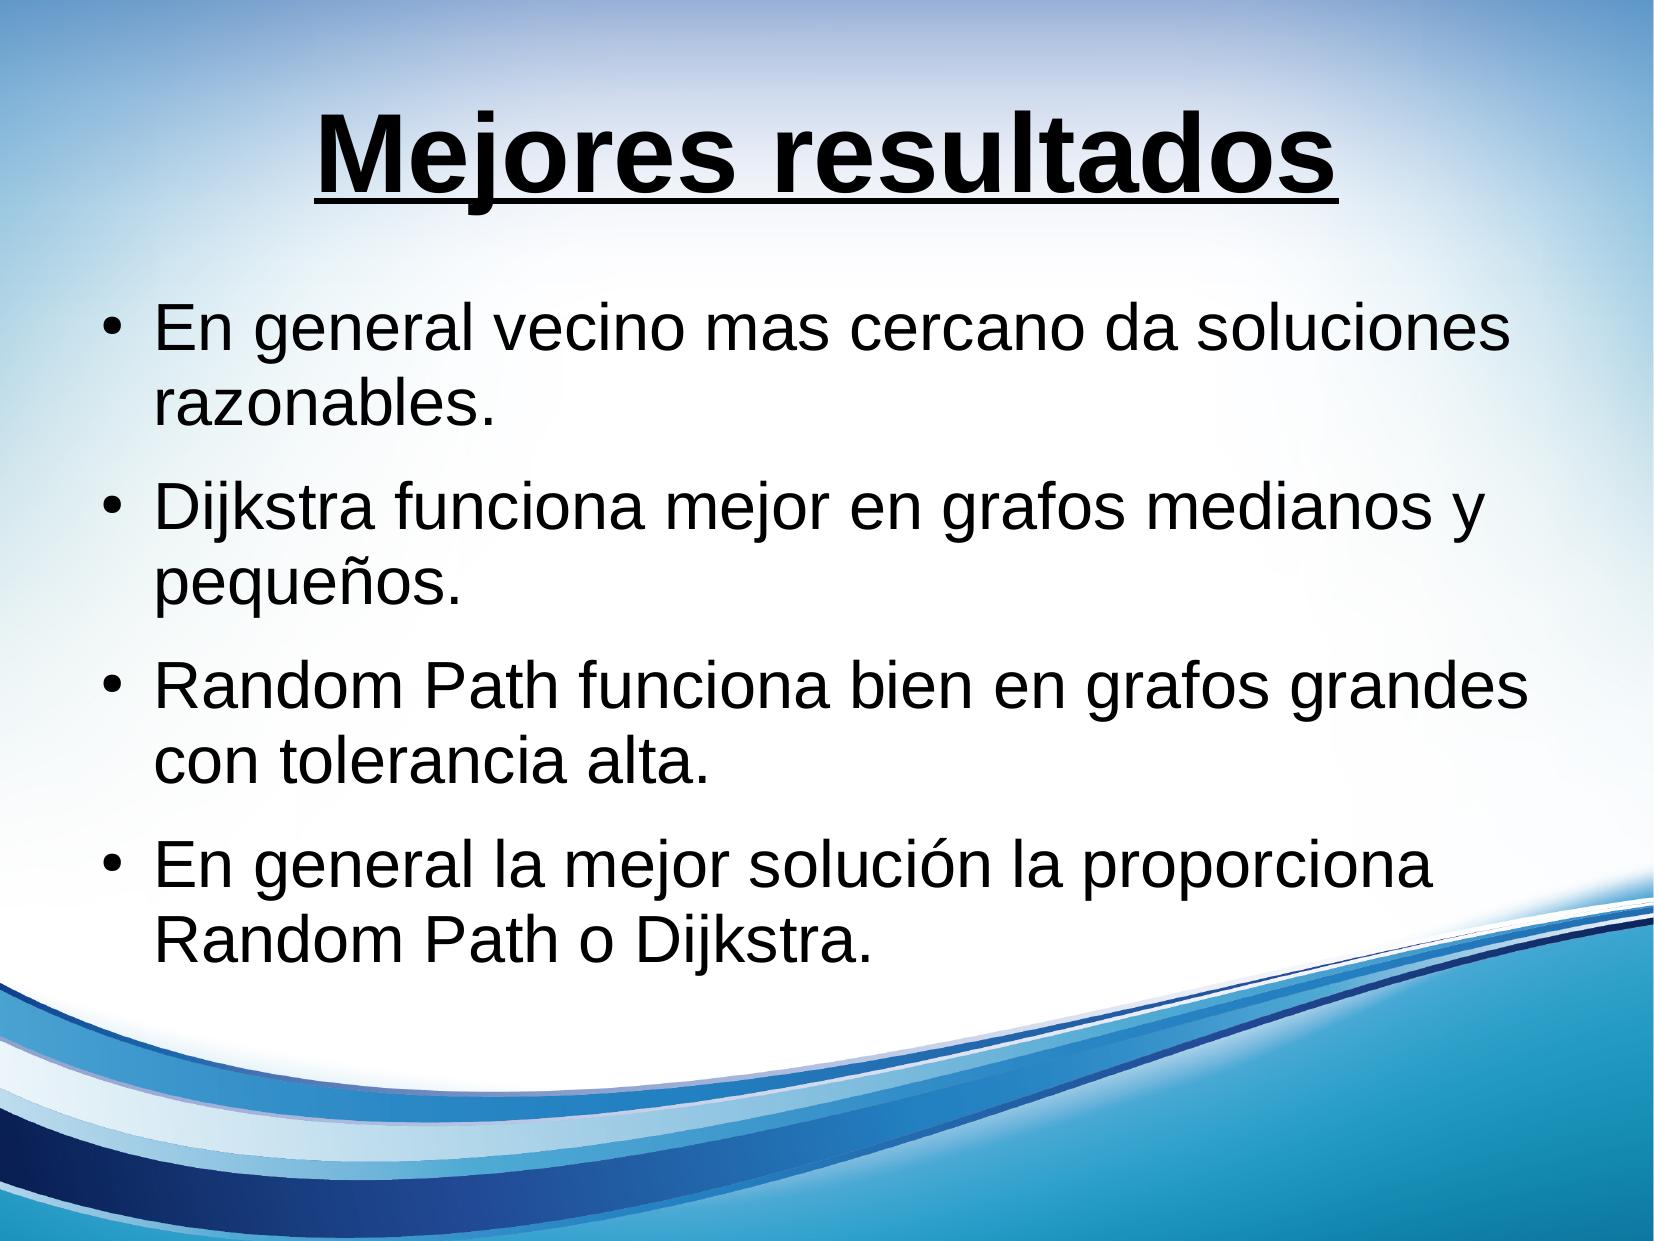

# Mejores resultados
En general vecino mas cercano da soluciones razonables.
Dijkstra funciona mejor en grafos medianos y pequeños.
Random Path funciona bien en grafos grandes con tolerancia alta.
En general la mejor solución la proporciona Random Path o Dijkstra.